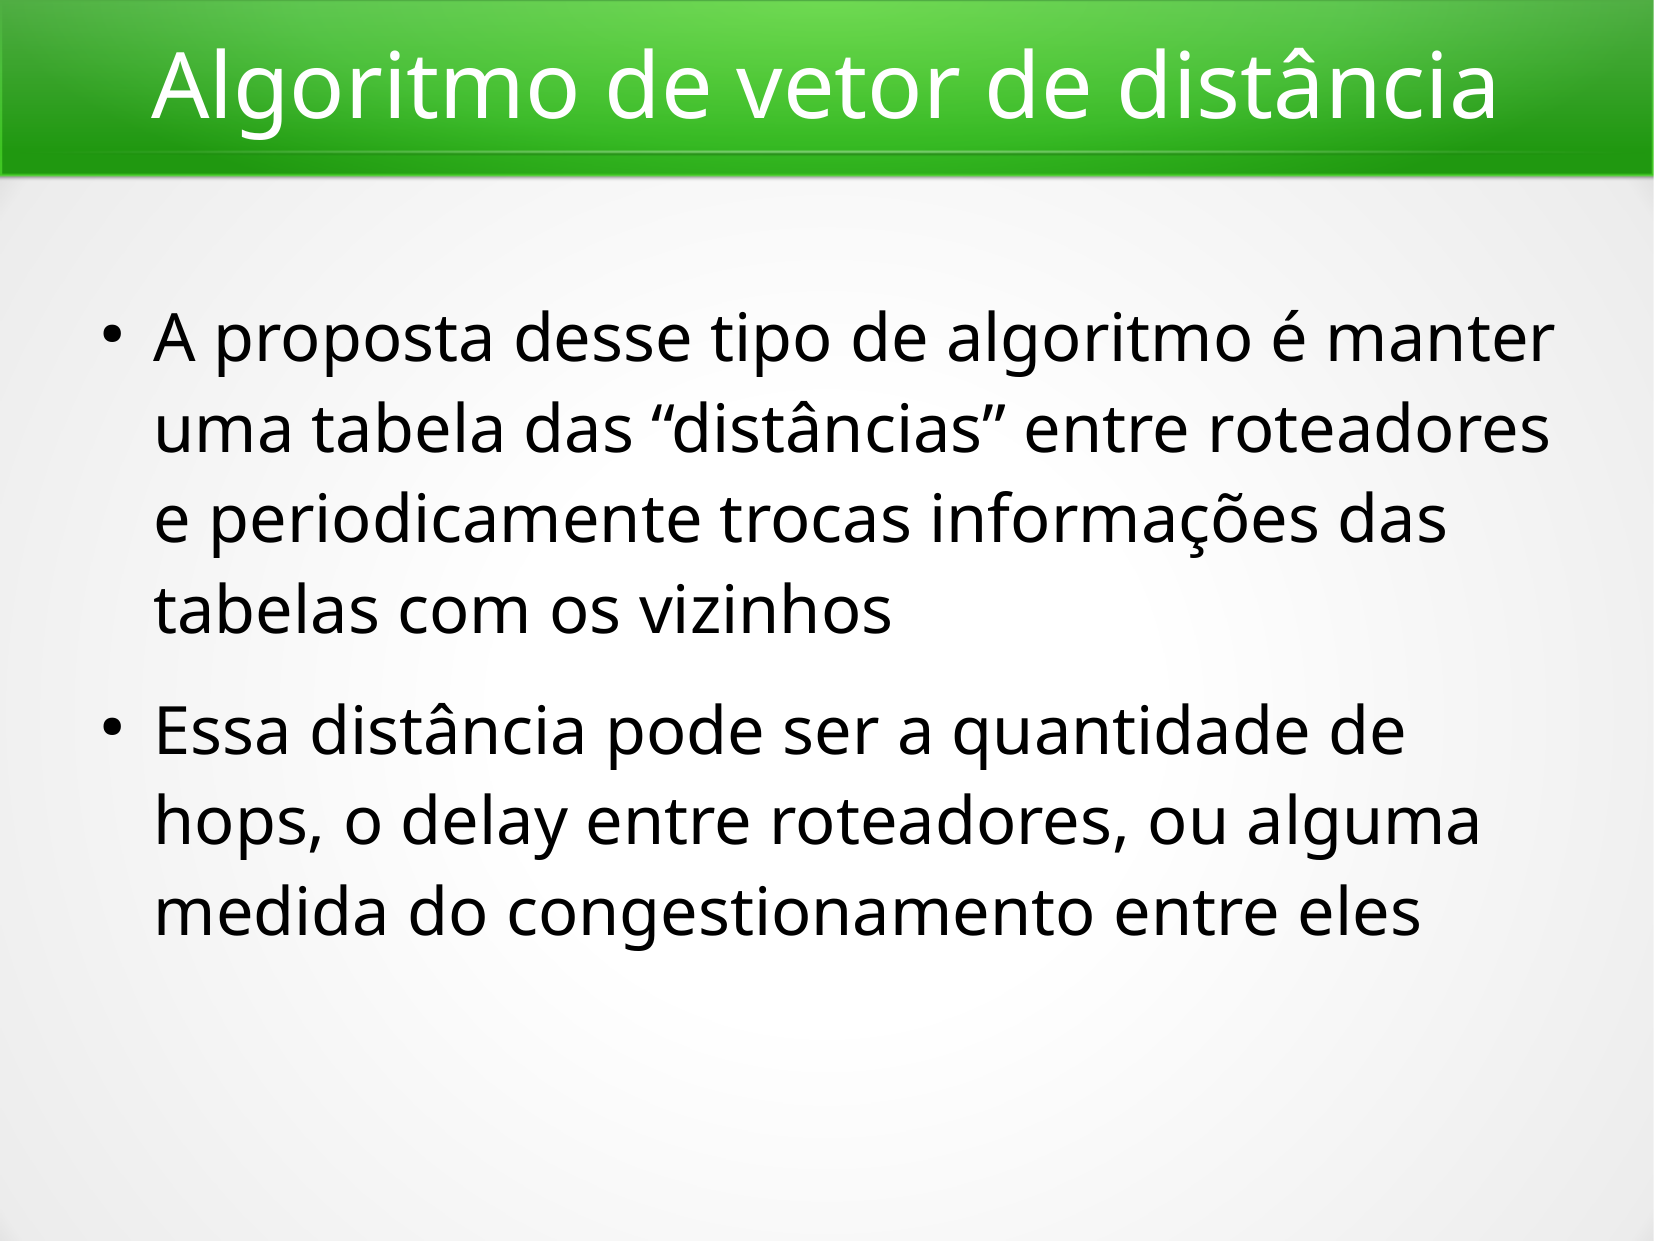

# Algoritmo de vetor de distância
A proposta desse tipo de algoritmo é manter uma tabela das “distâncias” entre roteadores e periodicamente trocas informações das tabelas com os vizinhos
Essa distância pode ser a quantidade de hops, o delay entre roteadores, ou alguma medida do congestionamento entre eles